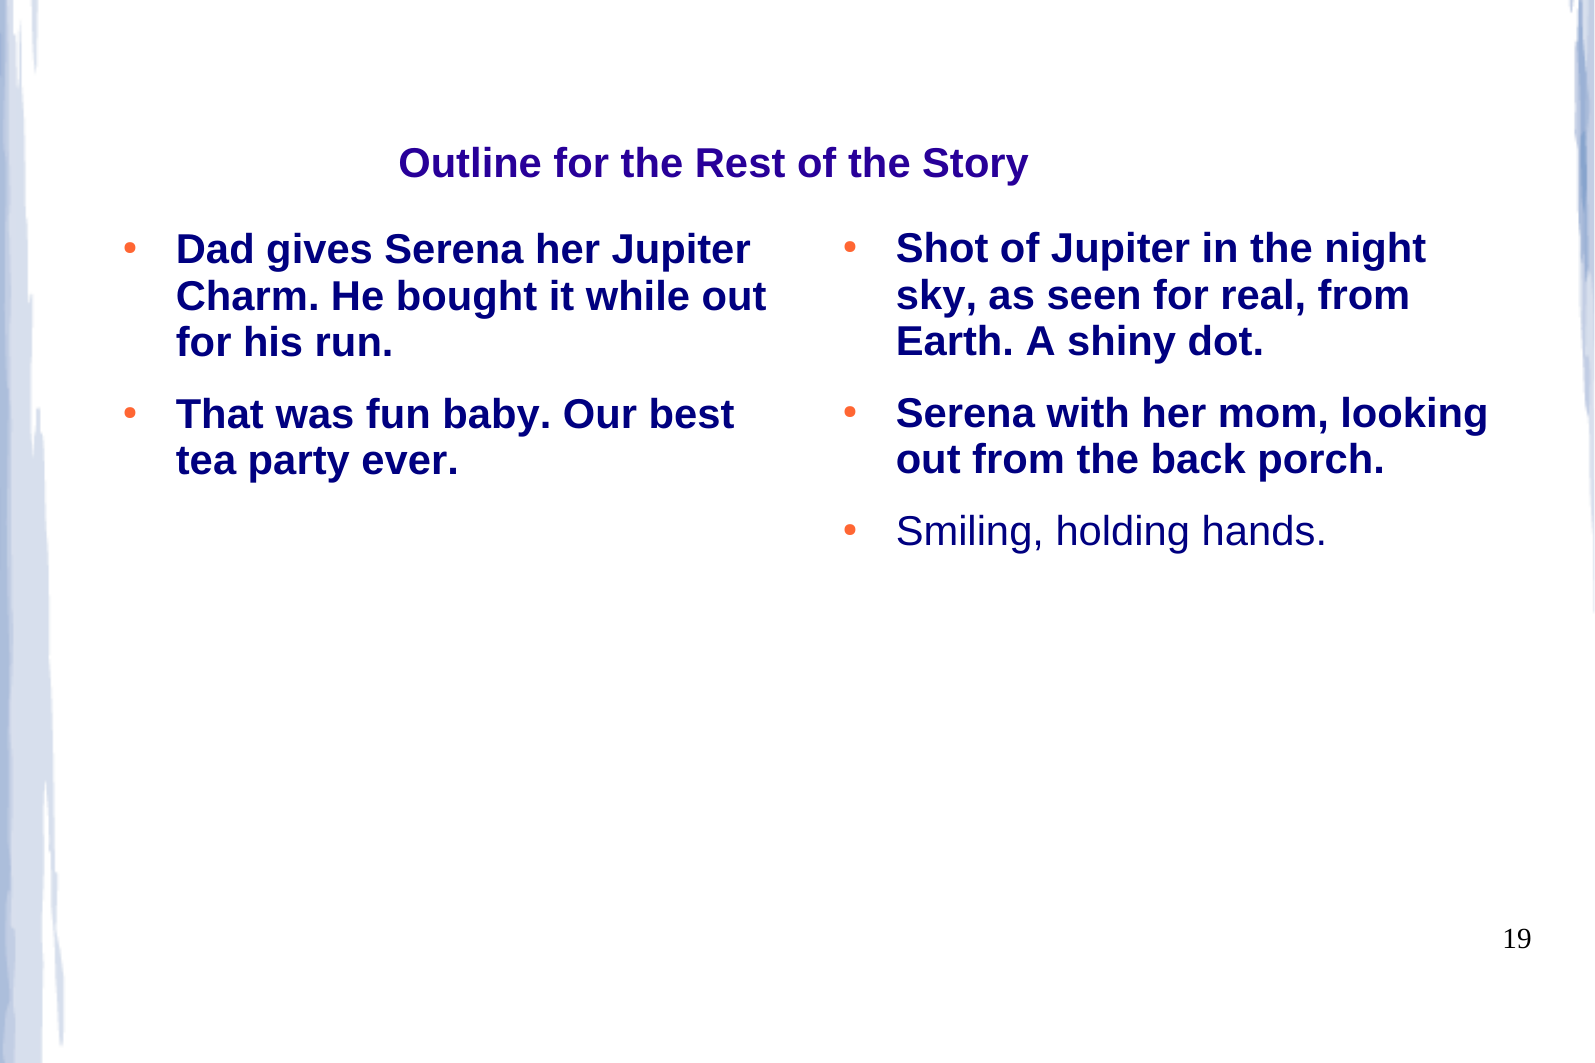

# Outline for the Rest of the Story
Shot of Jupiter in the night sky, as seen for real, from Earth. A shiny dot.
Serena with her mom, looking out from the back porch.
Smiling, holding hands.
Dad gives Serena her Jupiter Charm. He bought it while out for his run.
That was fun baby. Our best tea party ever.
19